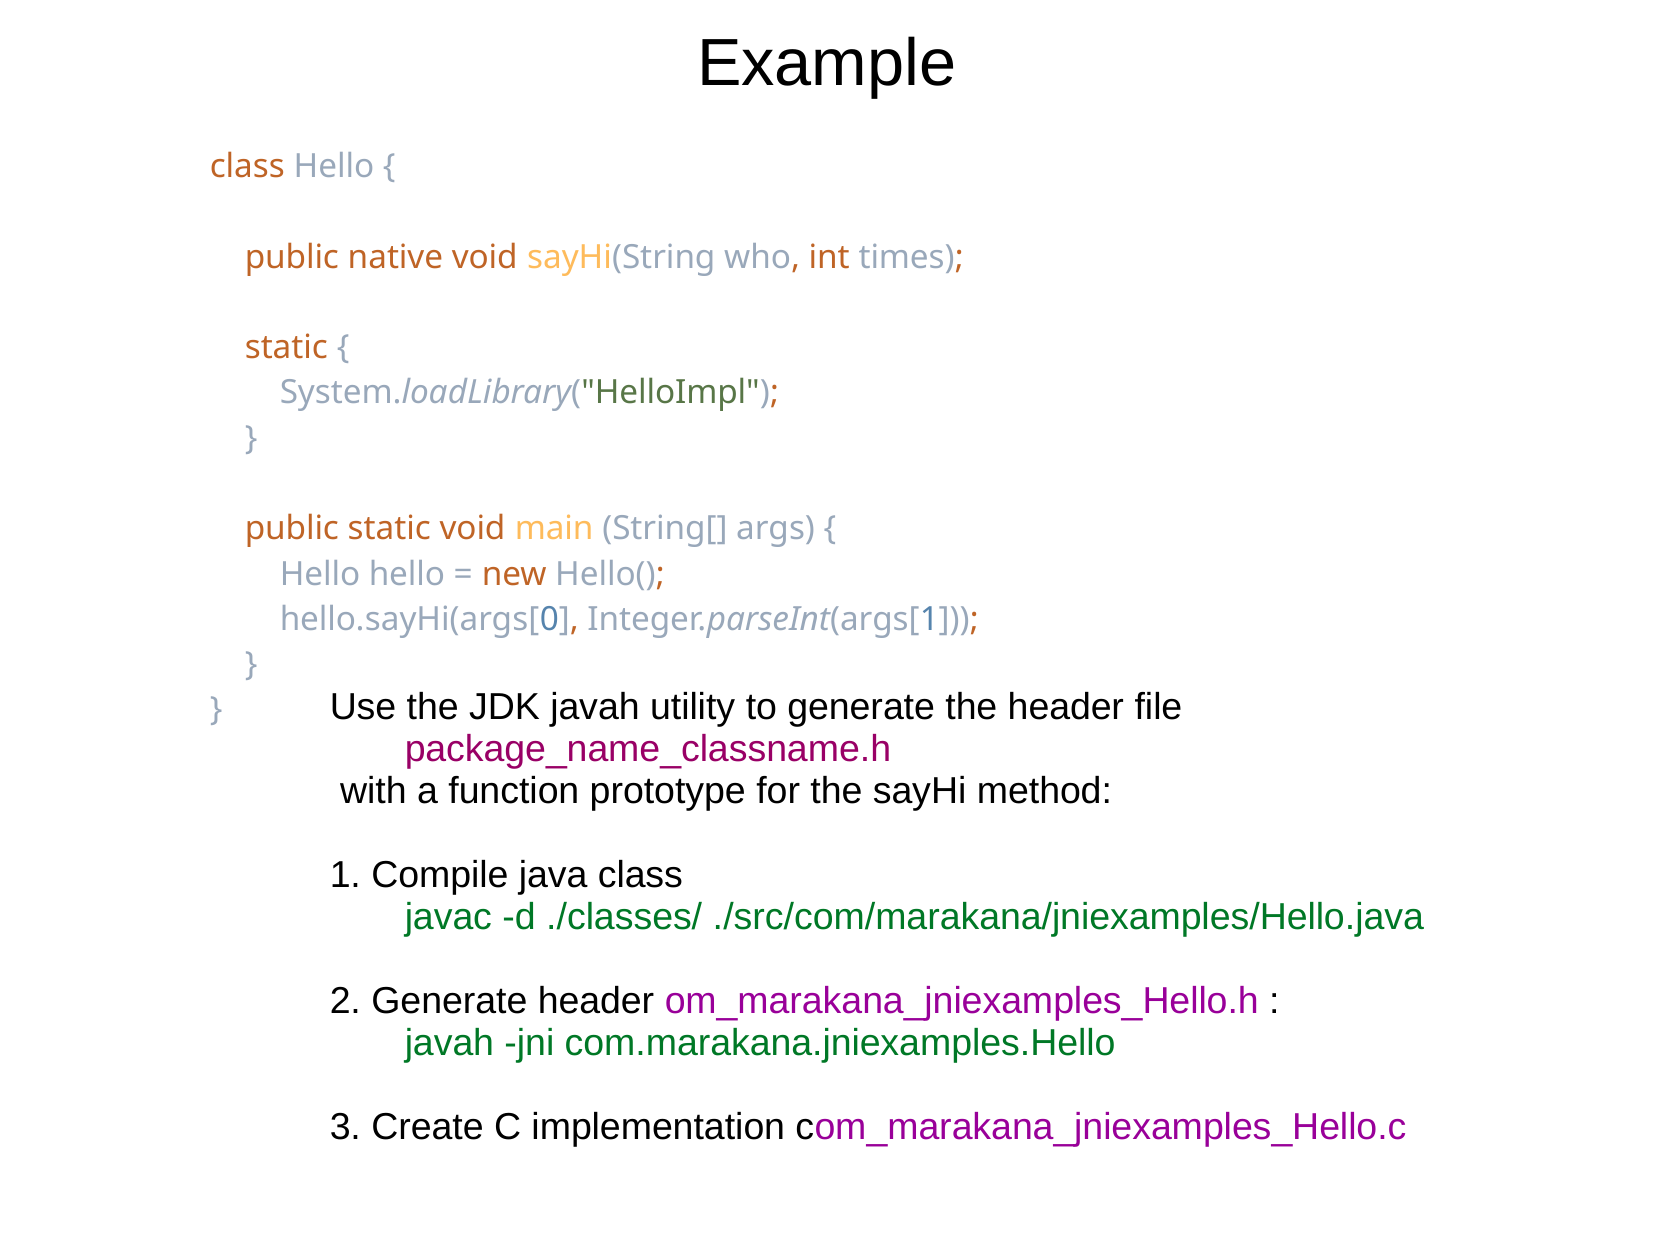

# Example
class Hello {
 public native void sayHi(String who, int times);
 static {
 System.loadLibrary("HelloImpl");
 }
 public static void main (String[] args) {
 Hello hello = new Hello();
 hello.sayHi(args[0], Integer.parseInt(args[1]));
 }
}
Use the JDK javah utility to generate the header file
	package_name_classname.h
 with a function prototype for the sayHi method:
1. Compile java class
	javac -d ./classes/ ./src/com/marakana/jniexamples/Hello.java
2. Generate header om_marakana_jniexamples_Hello.h :
 	javah -jni com.marakana.jniexamples.Hello
3. Create C implementation com_marakana_jniexamples_Hello.c